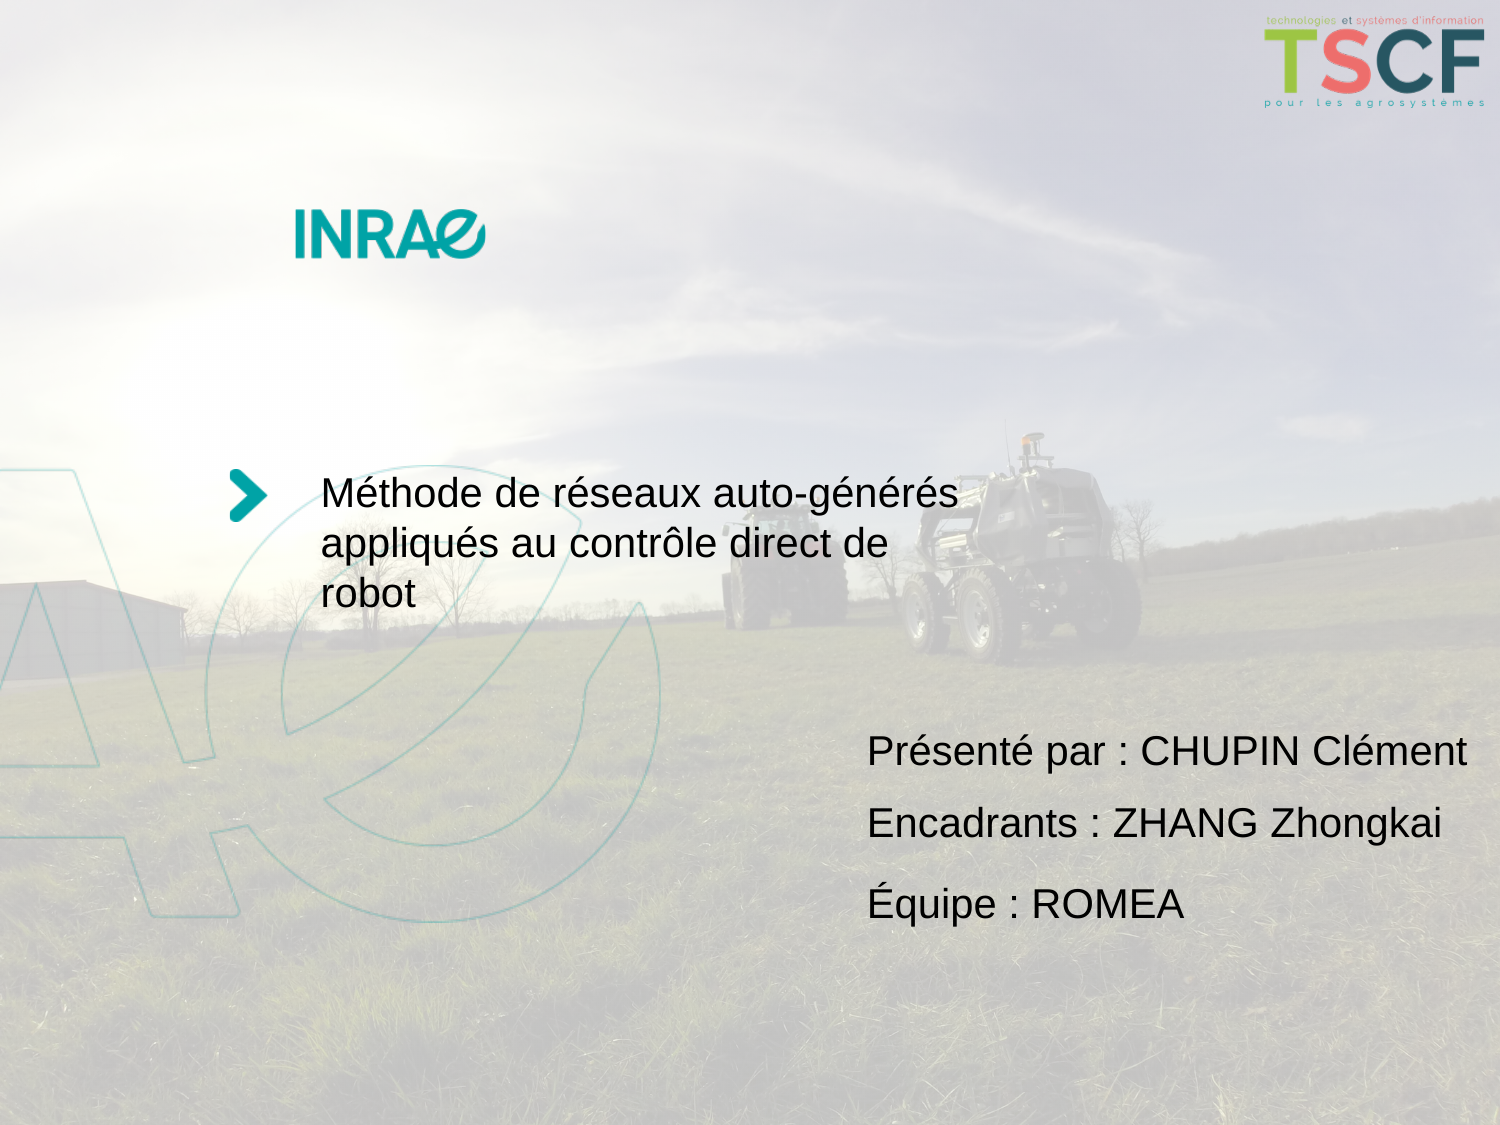

Méthode de réseaux auto-générés appliqués au contrôle direct de robot
Présenté par : CHUPIN Clément
Encadrants : ZHANG Zhongkai
Équipe : ROMEA